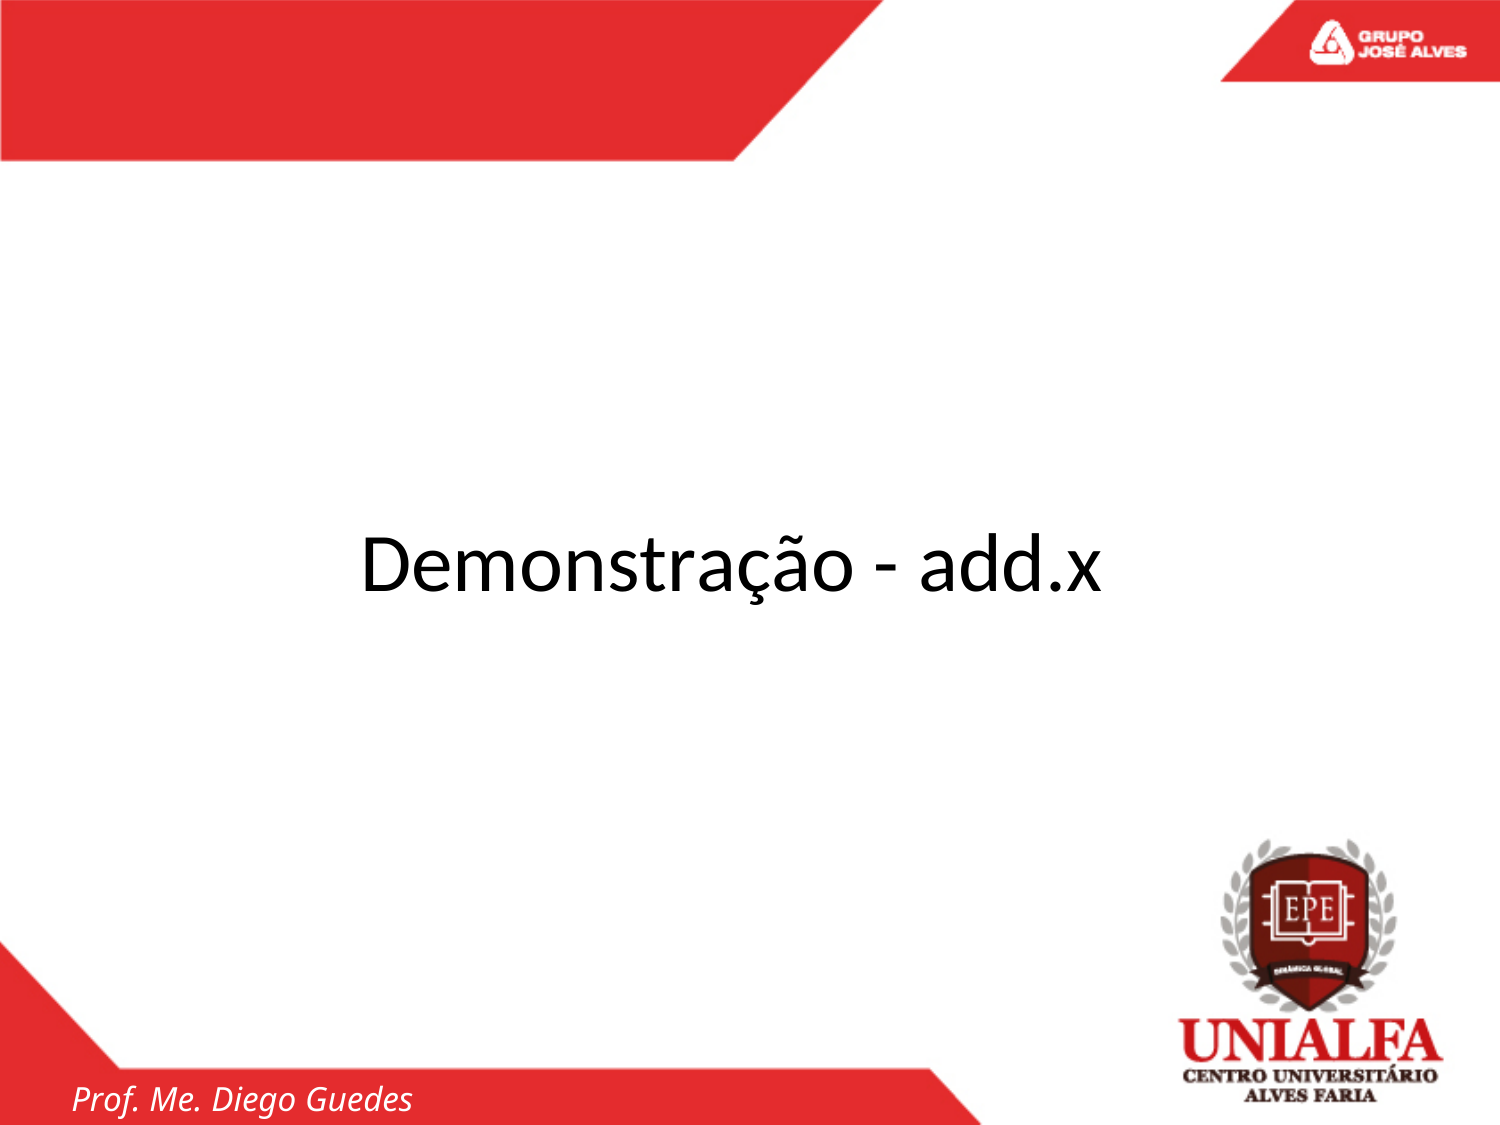

# Demonstração - add.x
Prof. Me. Diego Guedes